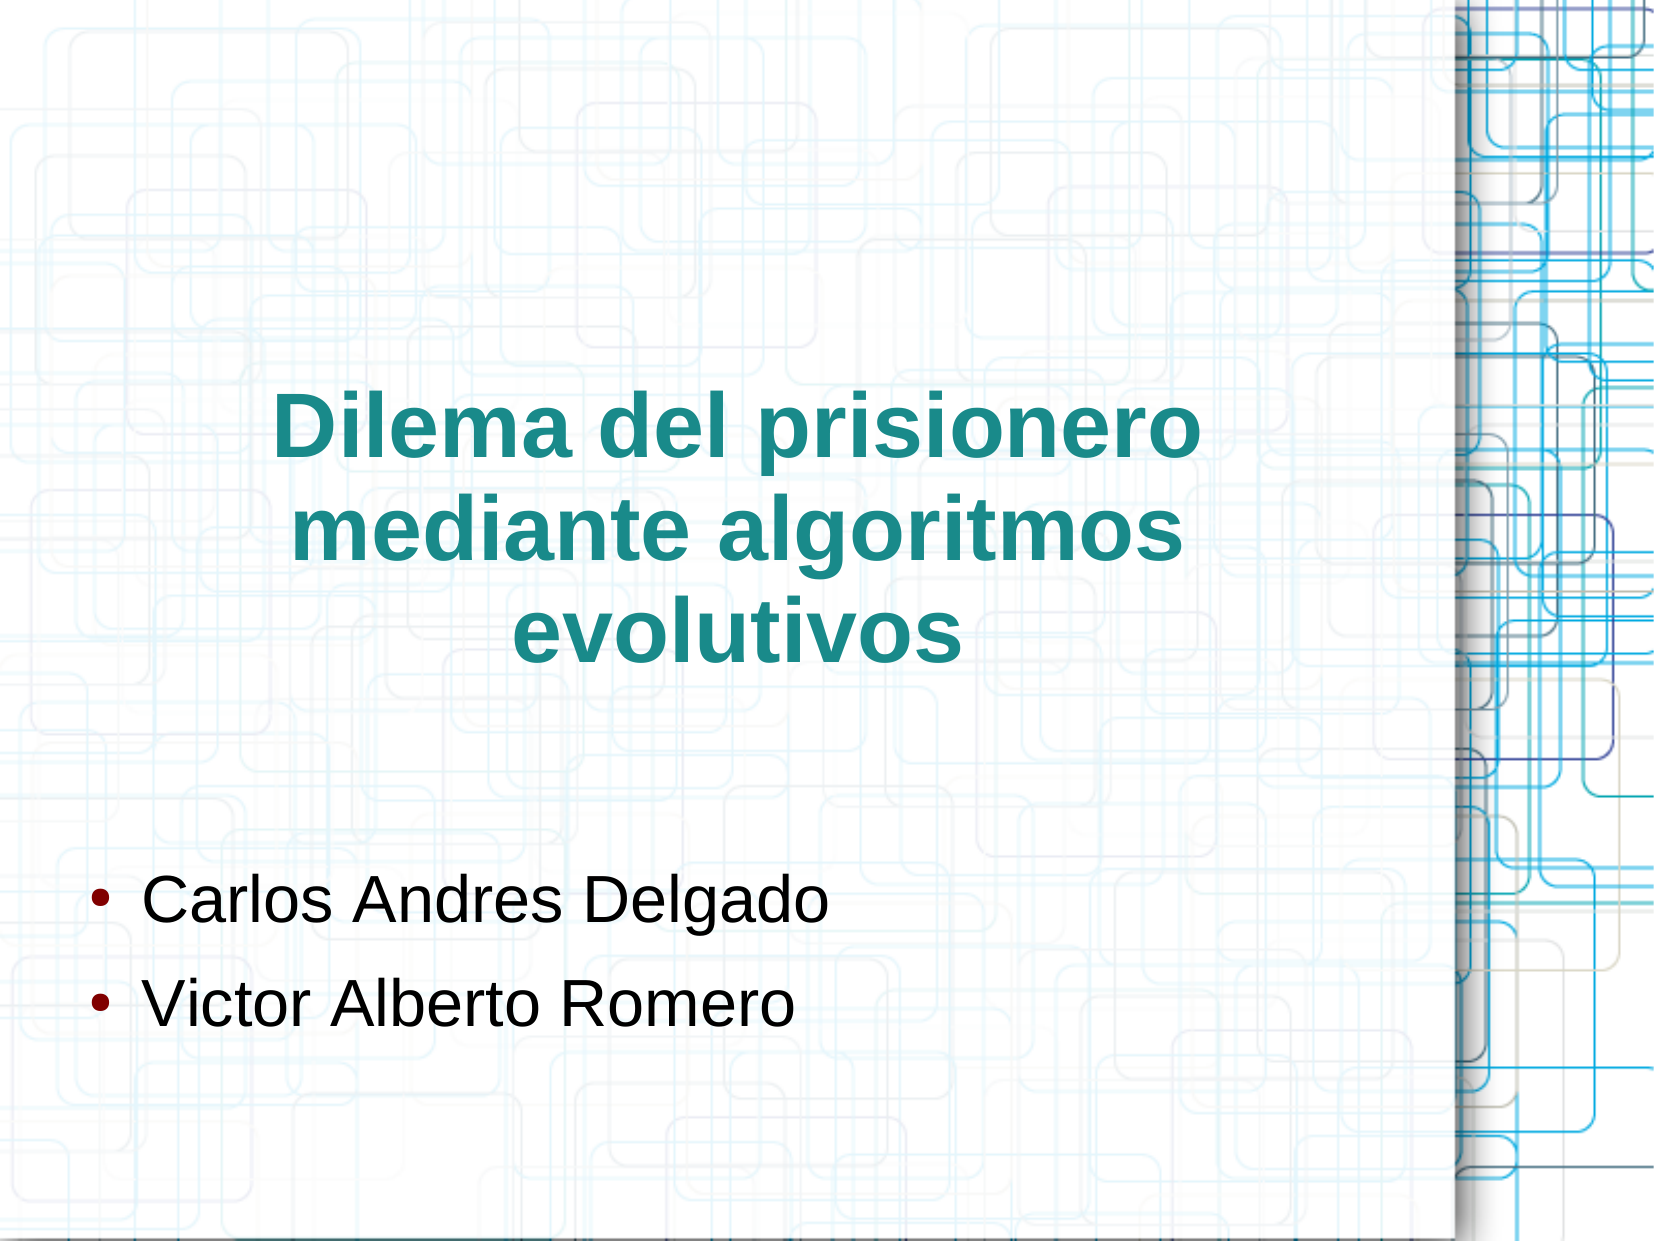

# Dilema del prisionero mediante algoritmos evolutivos
Carlos Andres Delgado
Victor Alberto Romero